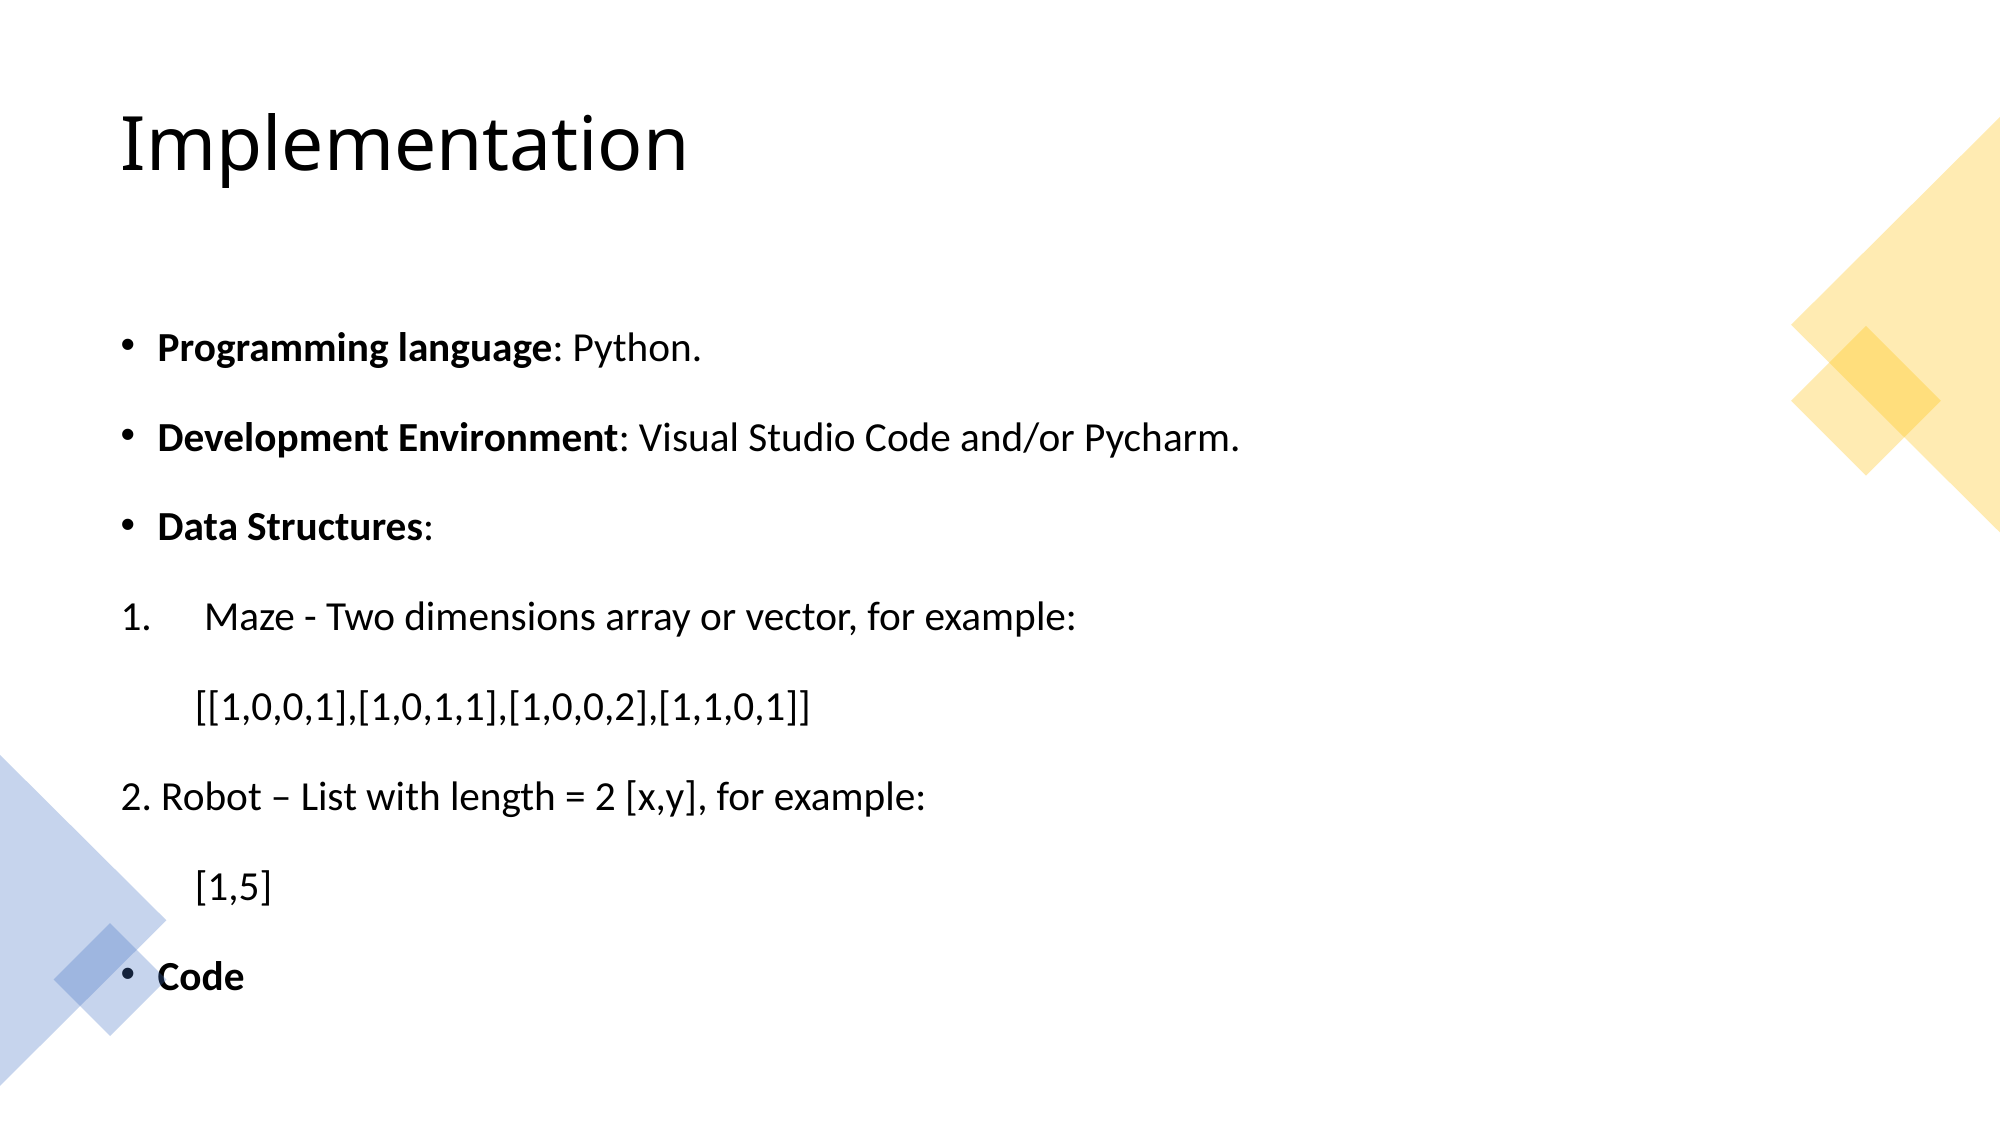

# Implementation
Programming language: Python.
Development Environment: Visual Studio Code and/or Pycharm.
Data Structures:
Maze - Two dimensions array or vector, for example:
	[[1,0,0,1],[1,0,1,1],[1,0,0,2],[1,1,0,1]]
2. Robot – List with length = 2 [x,y], for example:
	[1,5]
Code